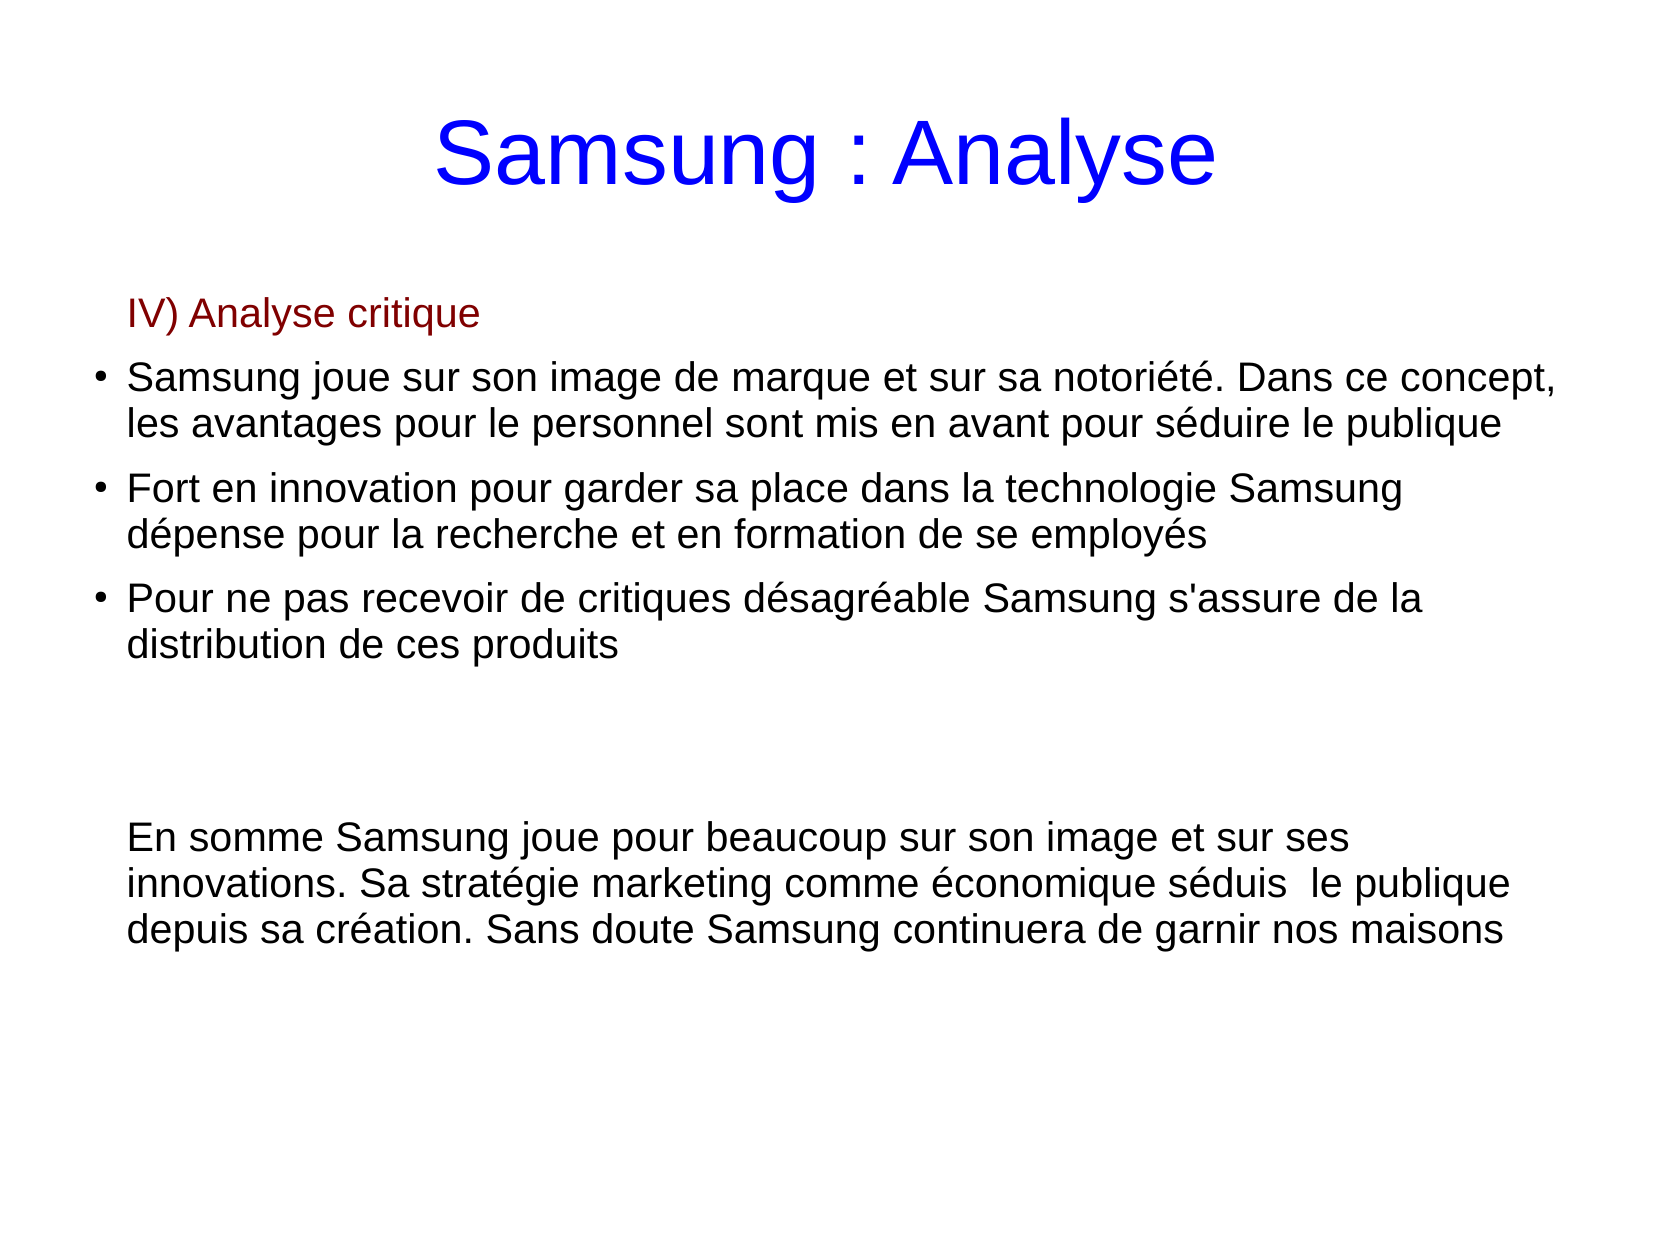

# Samsung : Analyse
IV) Analyse critique
Samsung joue sur son image de marque et sur sa notoriété. Dans ce concept, les avantages pour le personnel sont mis en avant pour séduire le publique
Fort en innovation pour garder sa place dans la technologie Samsung dépense pour la recherche et en formation de se employés
Pour ne pas recevoir de critiques désagréable Samsung s'assure de la distribution de ces produits
En somme Samsung joue pour beaucoup sur son image et sur ses innovations. Sa stratégie marketing comme économique séduis le publique depuis sa création. Sans doute Samsung continuera de garnir nos maisons